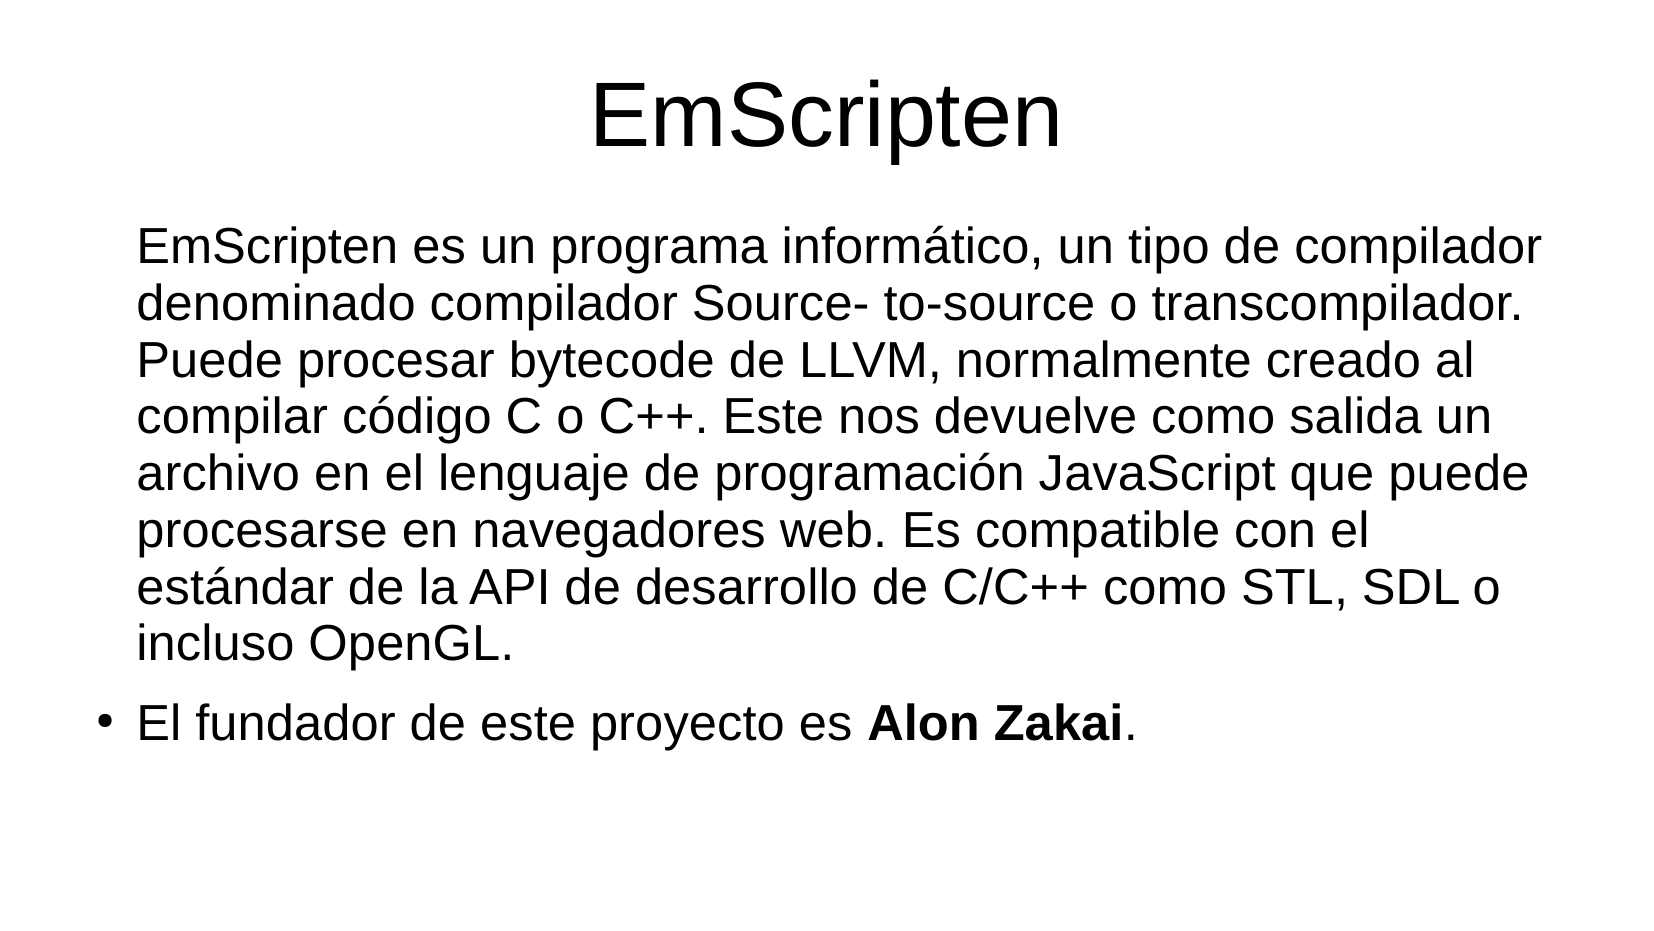

# EmScripten
EmScripten es un programa informático, un tipo de compilador denominado compilador Source- to-source o transcompilador. Puede procesar bytecode de LLVM, normalmente creado al compilar código C o C++. Este nos devuelve como salida un archivo en el lenguaje de programación JavaScript que puede procesarse en navegadores web.​ Es compatible con el estándar de la API de desarrollo de C/C++ como STL, SDL o incluso OpenGL.
El fundador de este proyecto es Alon Zakai.